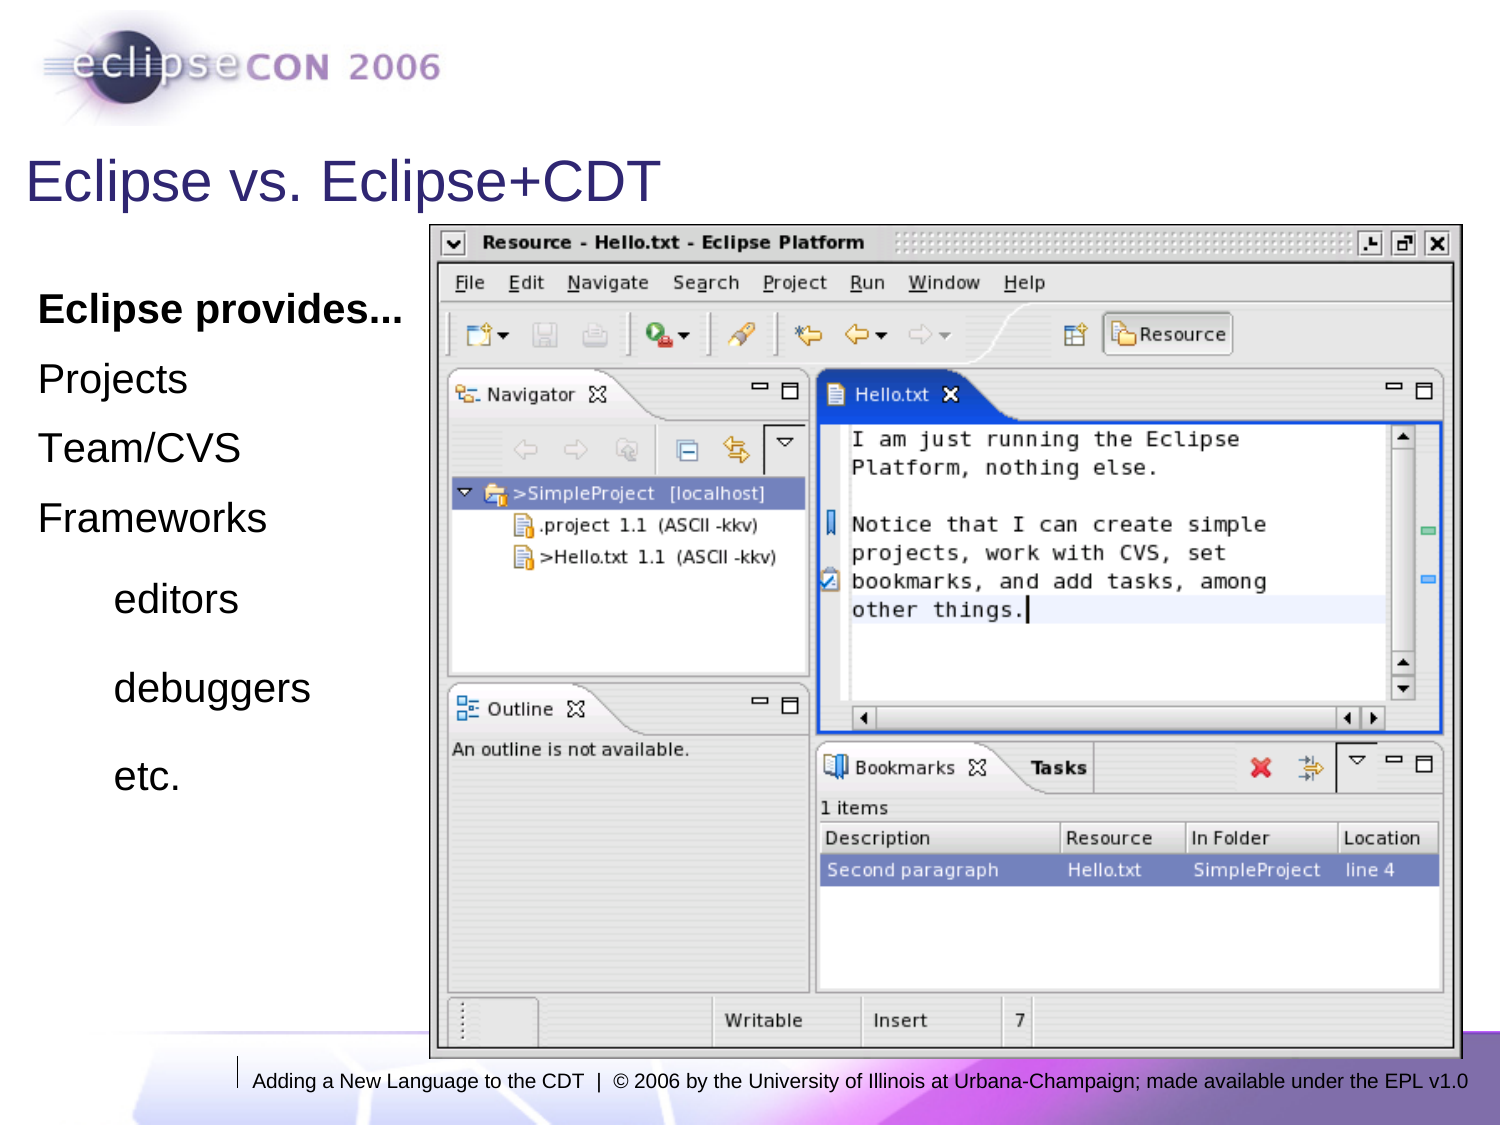

# Eclipse vs. Eclipse+CDT
Eclipse provides...
Projects
Team/CVS
Frameworks
editors
debuggers
etc.